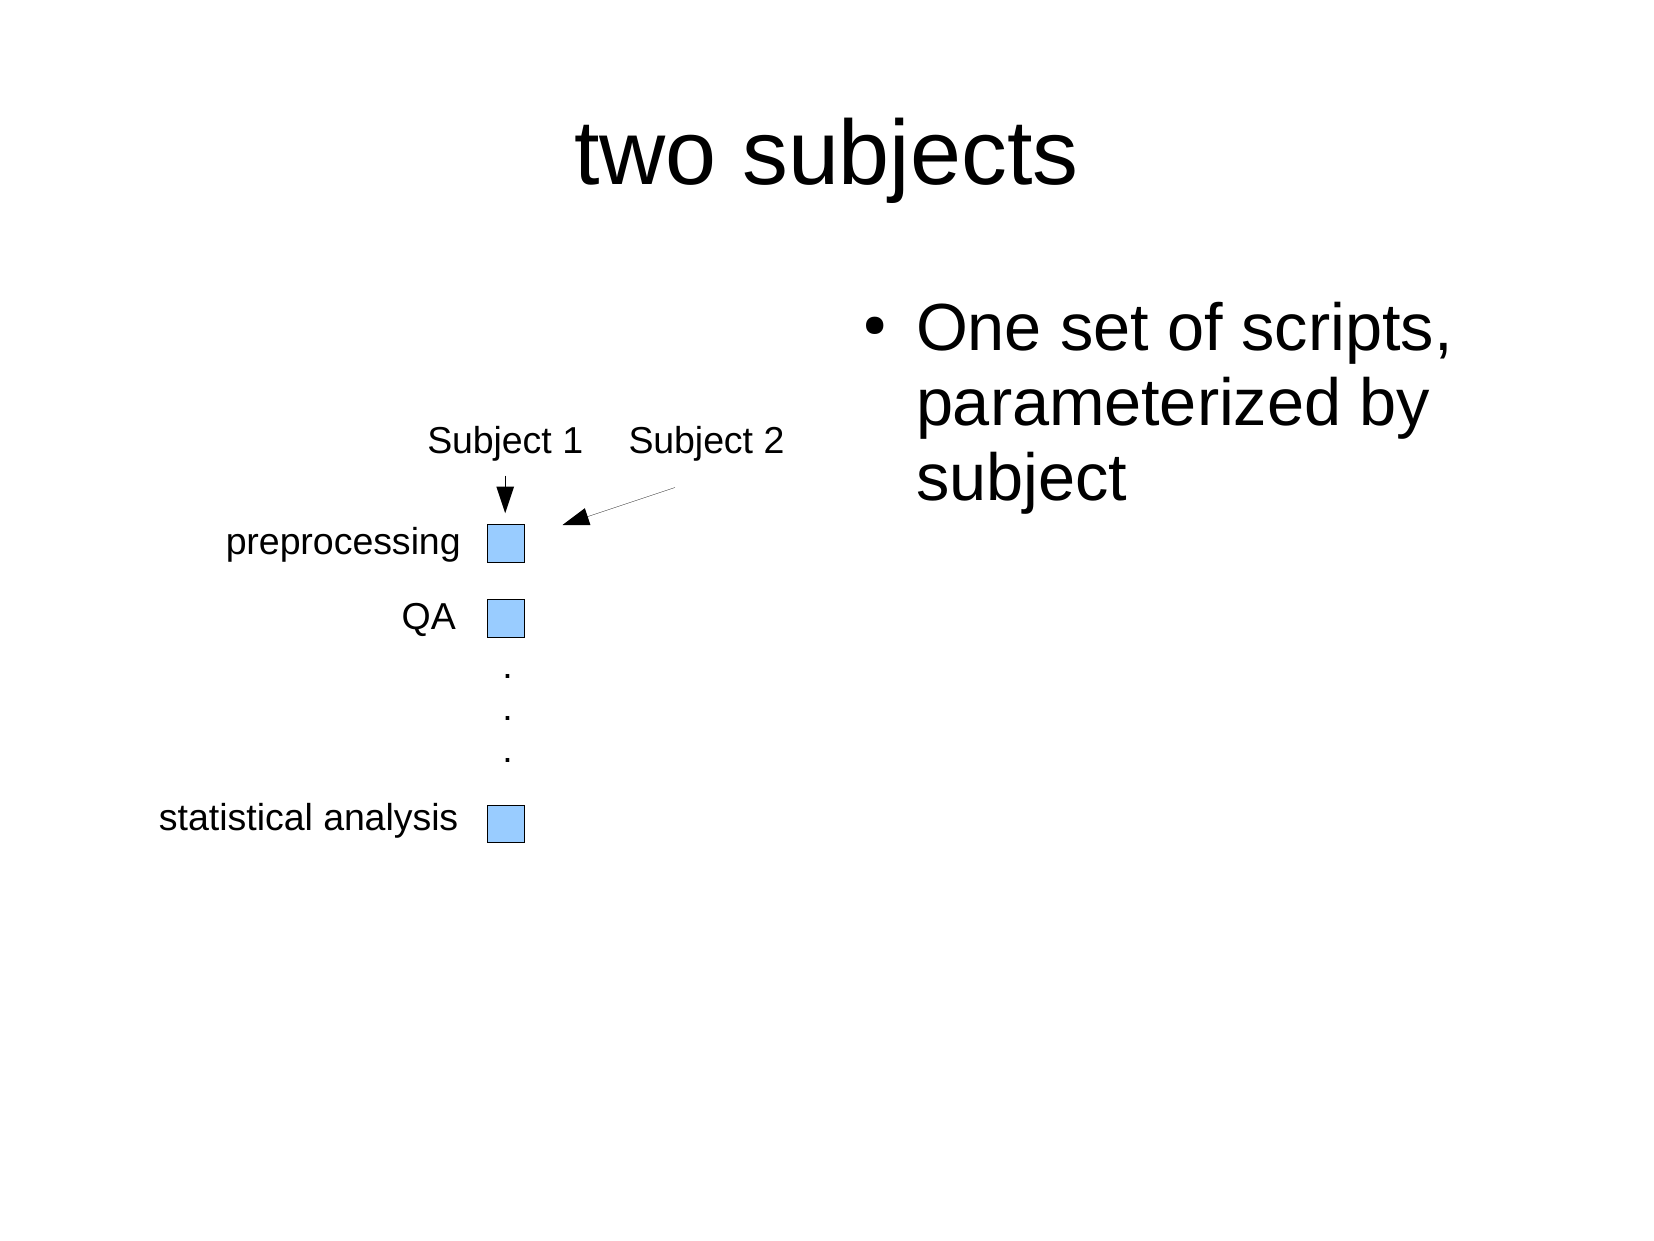

# two subjects
One set of scripts, parameterized by subject
Subject 1
Subject 2
preprocessing
QA
...
statistical analysis